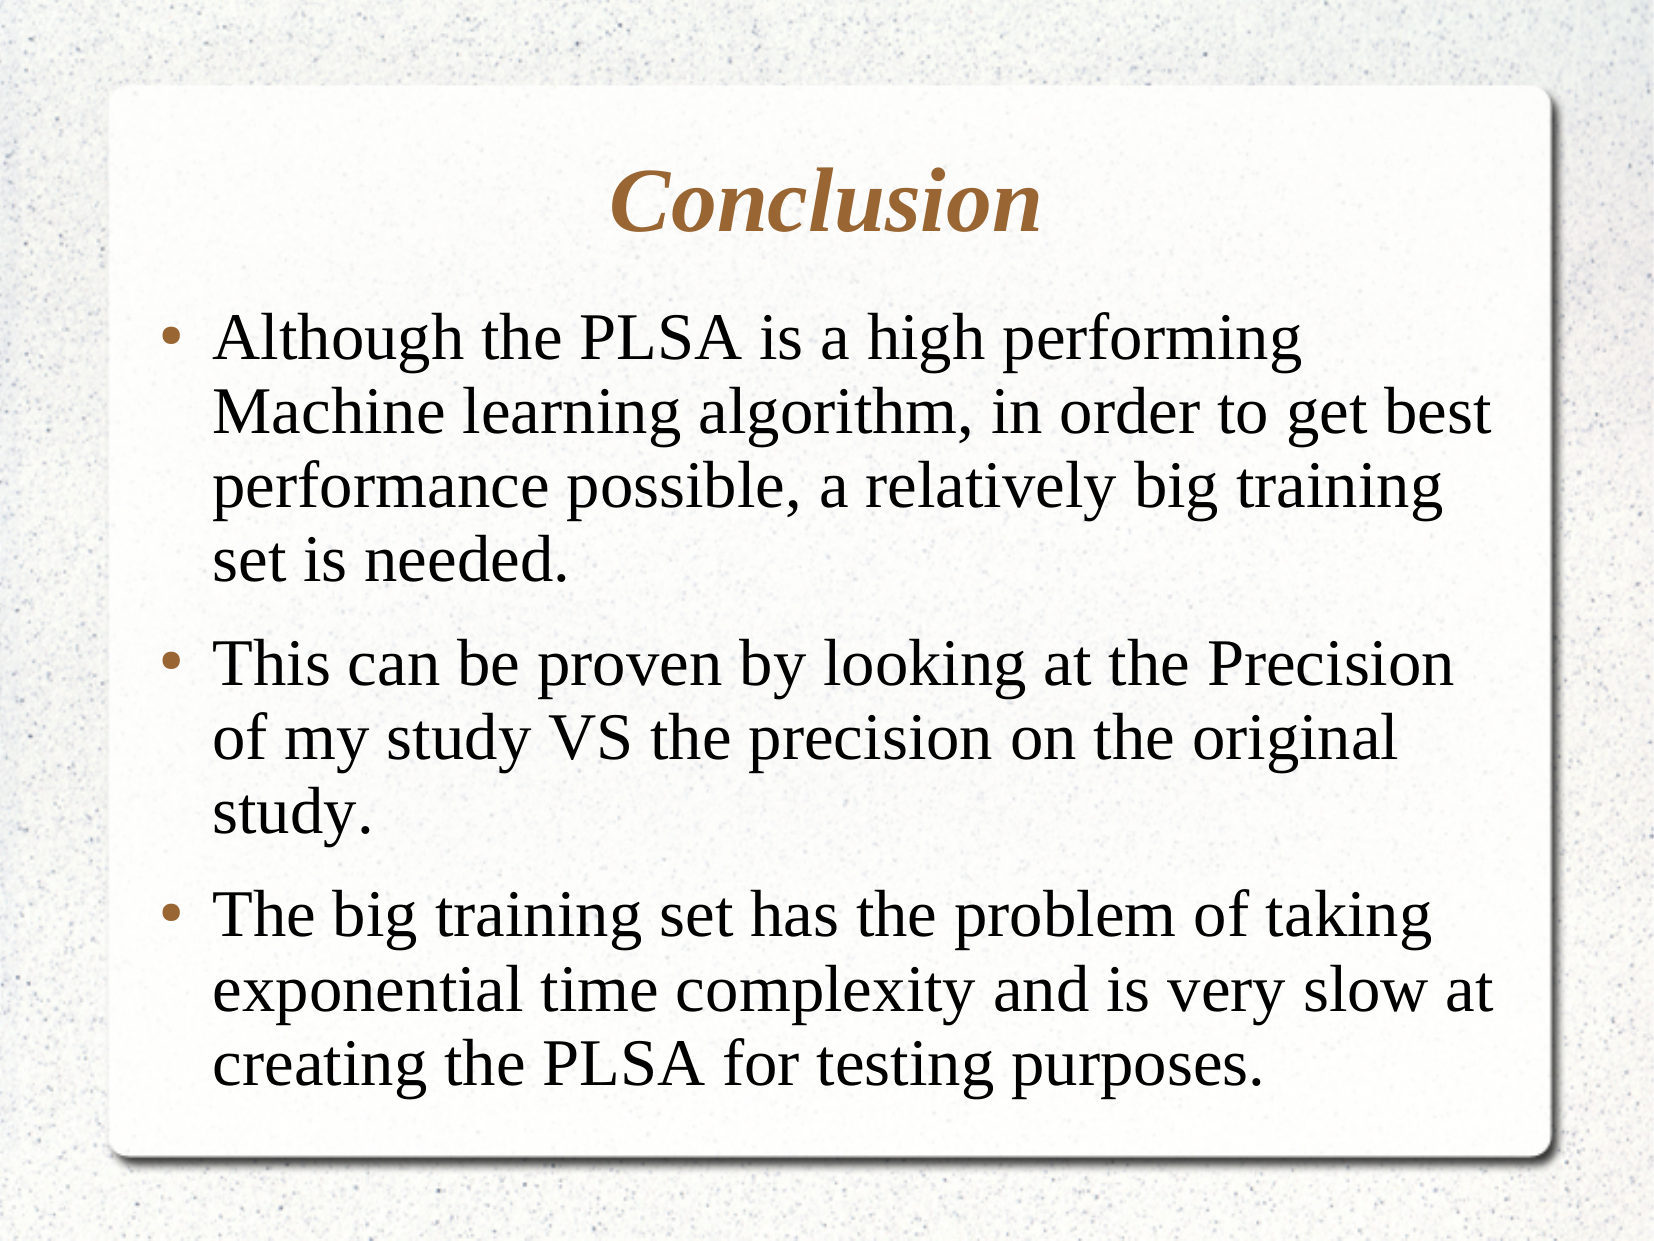

# Conclusion
Although the PLSA is a high performing Machine learning algorithm, in order to get best performance possible, a relatively big training set is needed.
This can be proven by looking at the Precision of my study VS the precision on the original study.
The big training set has the problem of taking exponential time complexity and is very slow at creating the PLSA for testing purposes.